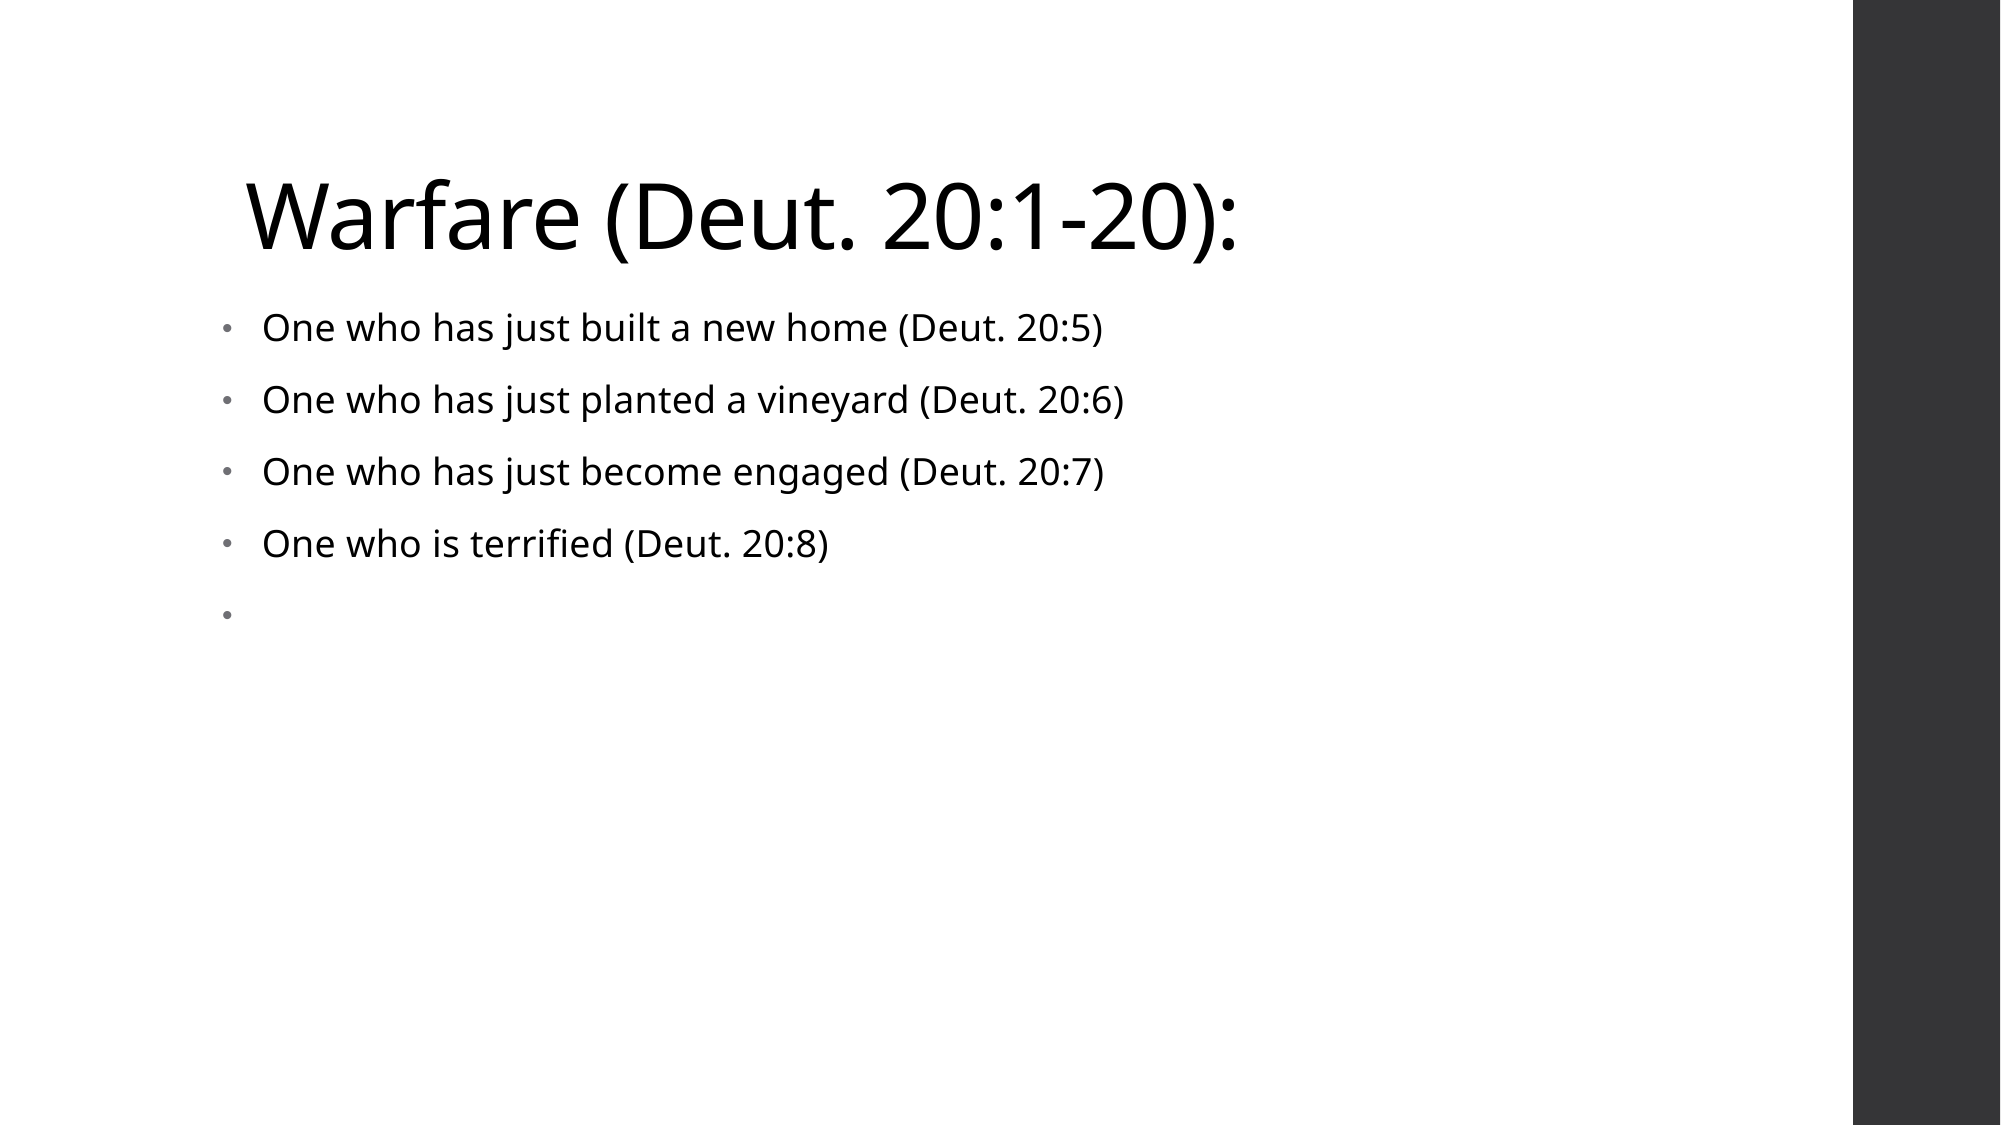

# Warfare (Deut. 20:1-20):
 One who has just built a new home (Deut. 20:5)
 One who has just planted a vineyard (Deut. 20:6)
 One who has just become engaged (Deut. 20:7)
 One who is terrified (Deut. 20:8)